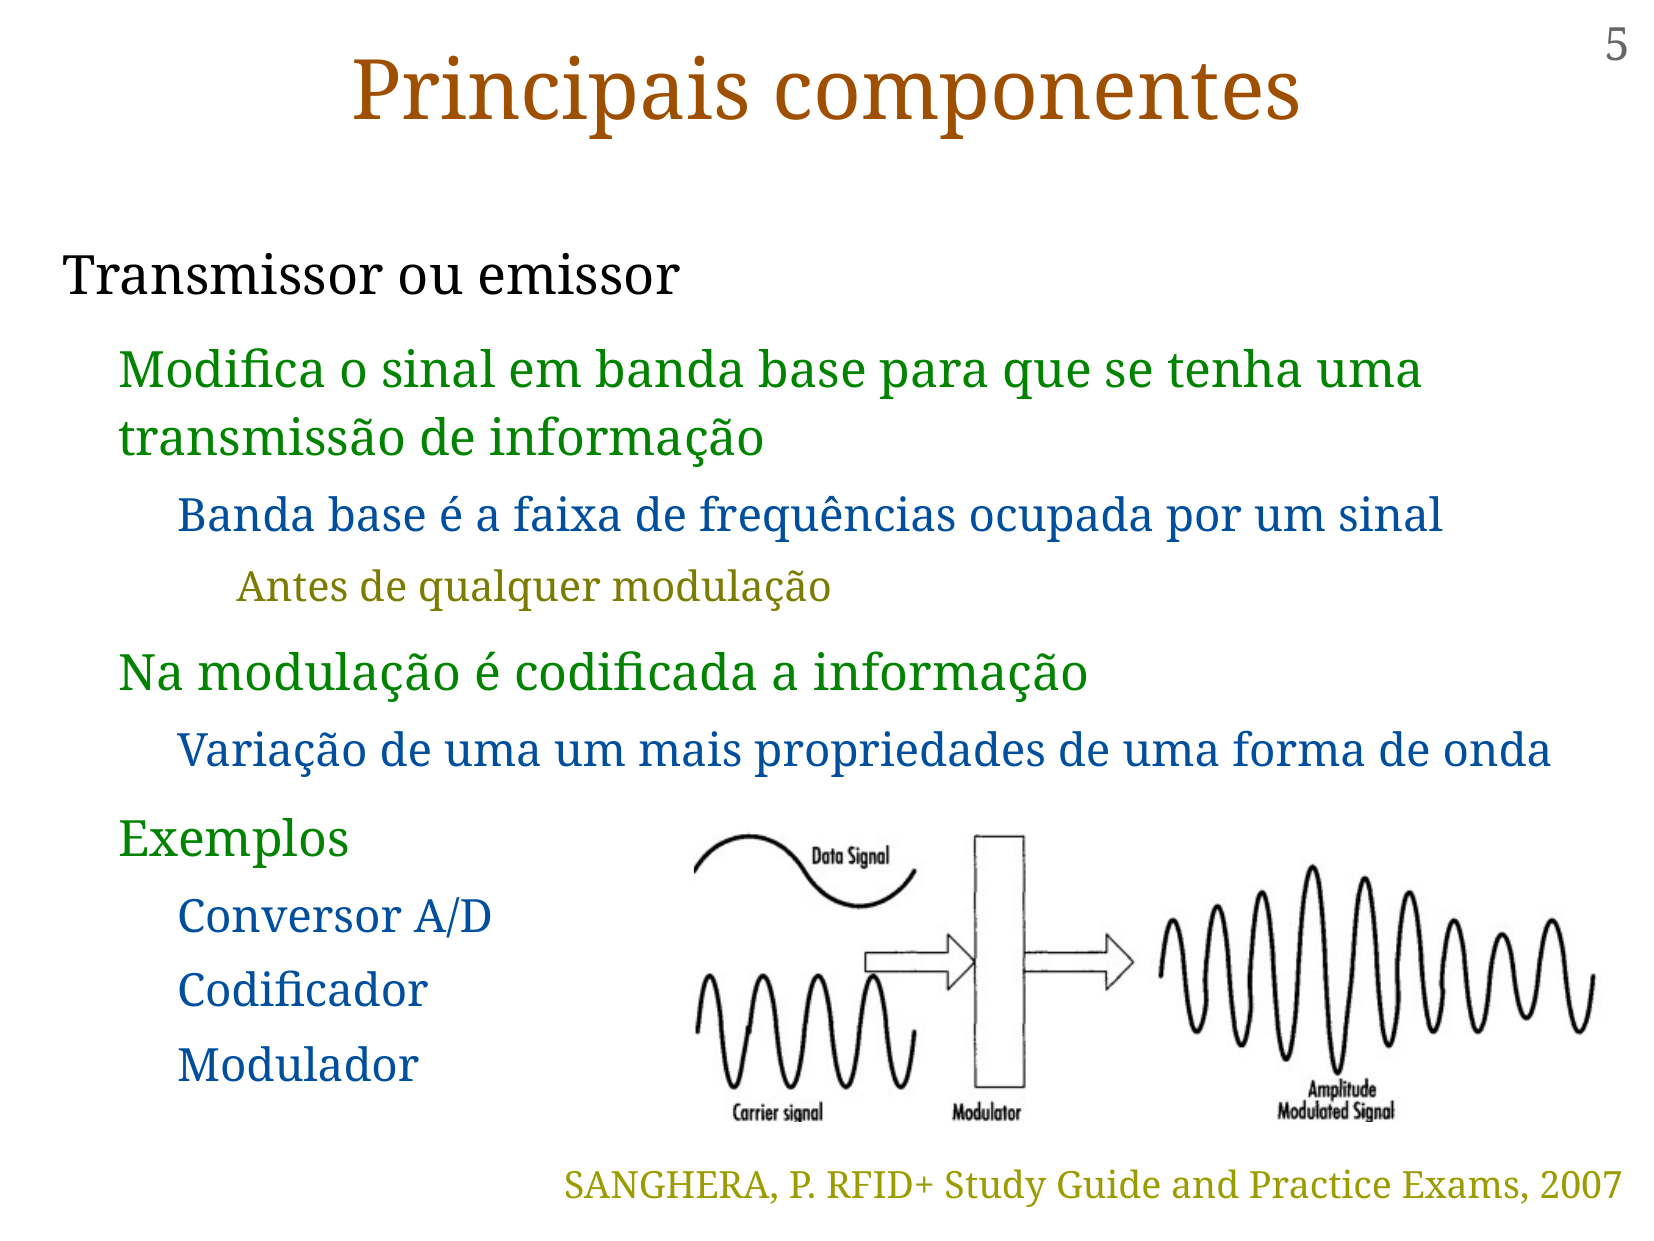

5
# Principais componentes
Transmissor ou emissor
Modifica o sinal em banda base para que se tenha uma transmissão de informação
Banda base é a faixa de frequências ocupada por um sinal
Antes de qualquer modulação
Na modulação é codificada a informação
Variação de uma um mais propriedades de uma forma de onda
Exemplos
Conversor A/D
Codificador
Modulador
SANGHERA, P. RFID+ Study Guide and Practice Exams, 2007